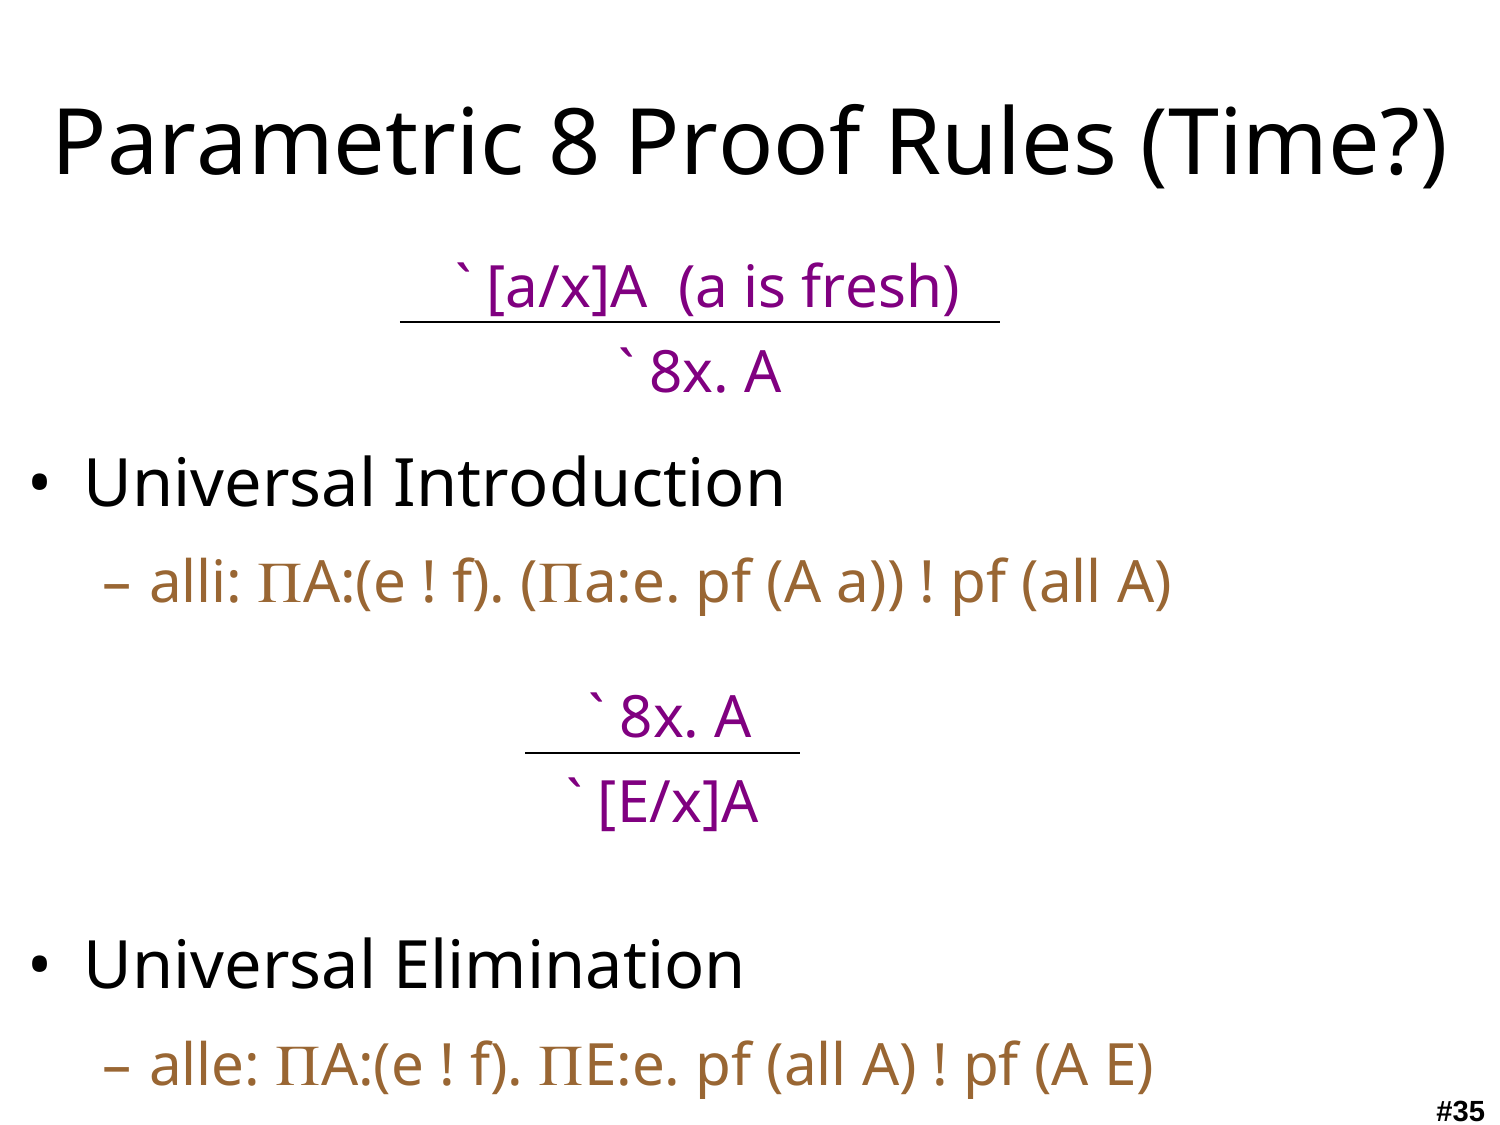

# Parametric 8 Proof Rules (Time?)
Universal Introduction
alli: A:(e ! f). (a:e. pf (A a)) ! pf (all A)
Universal Elimination
alle: A:(e ! f). E:e. pf (all A) ! pf (A E)
 ` [a/x]A (a is fresh)
` 8x. A
 ` 8x. A
` [E/x]A
35